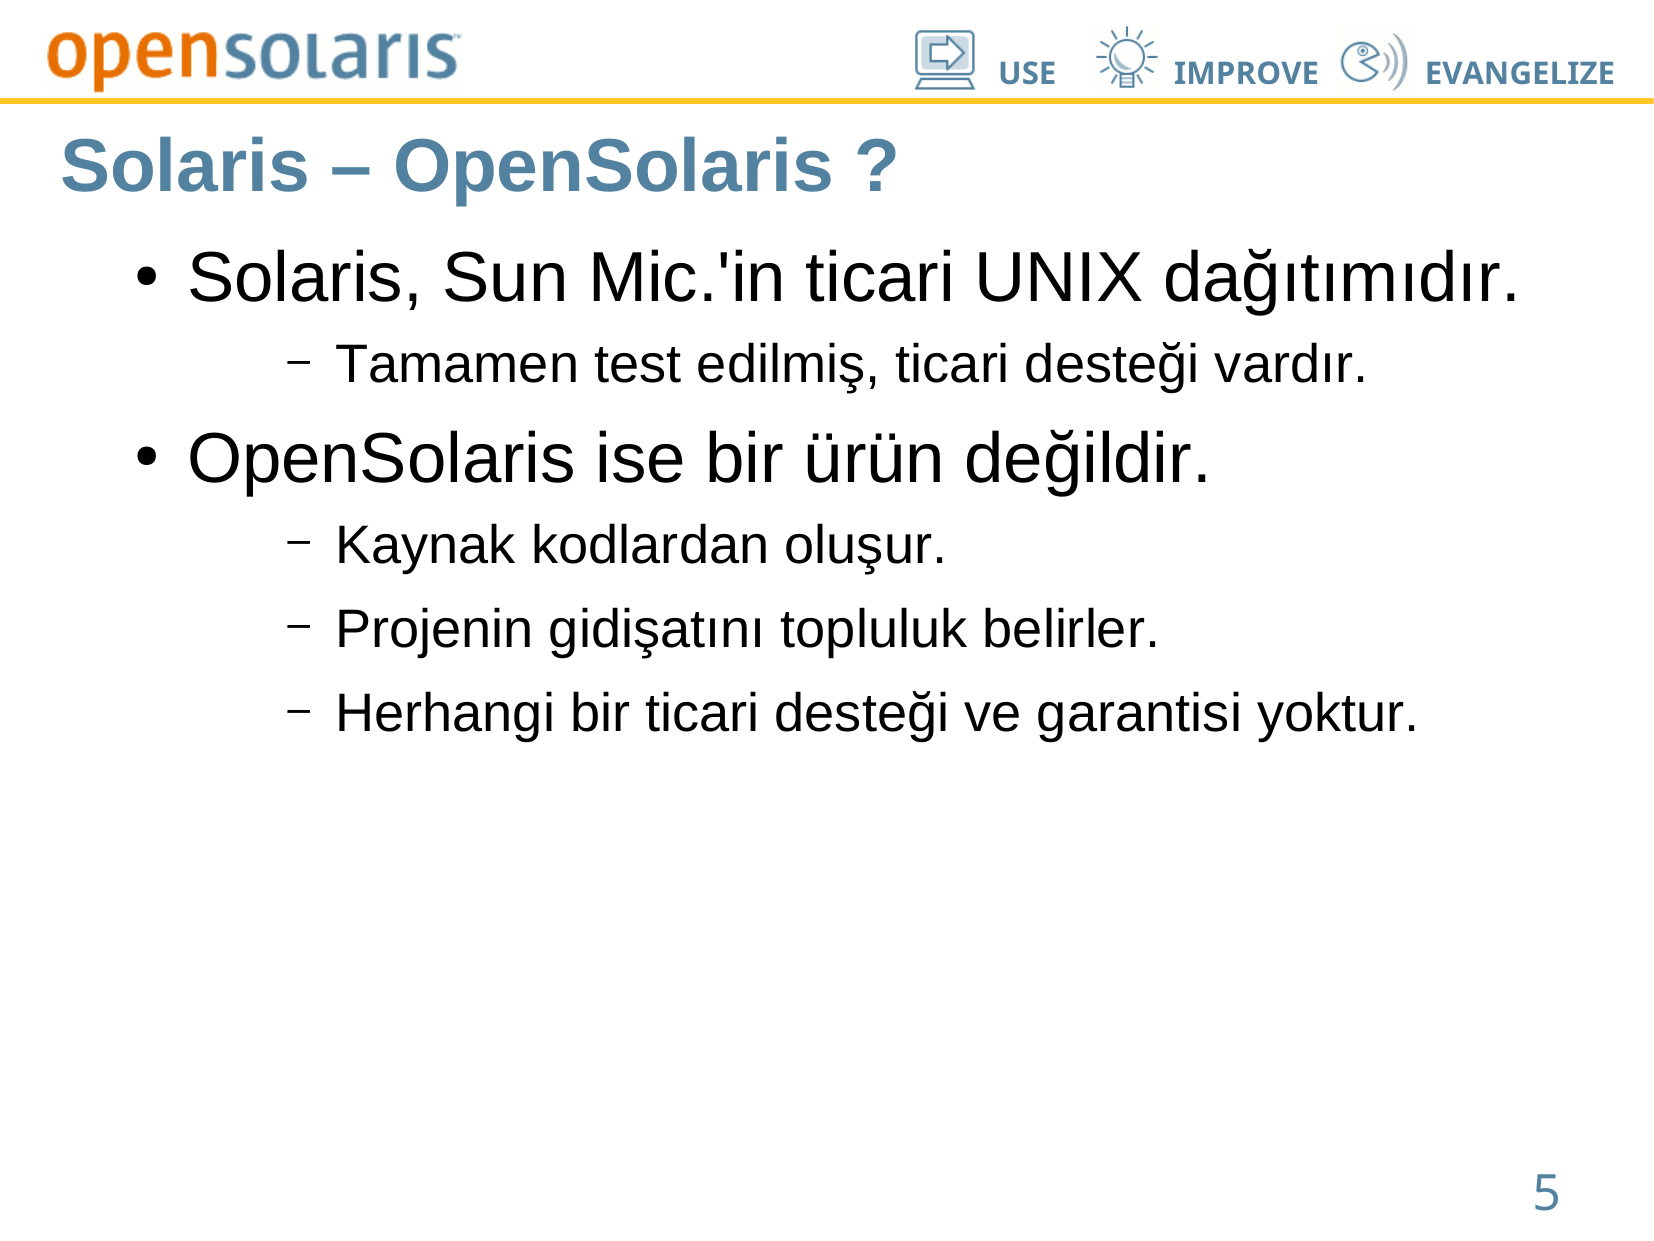

# Solaris – OpenSolaris ?
Solaris, Sun Mic.'in ticari UNIX dağıtımıdır.
Tamamen test edilmiş, ticari desteği vardır.
OpenSolaris ise bir ürün değildir.
Kaynak kodlardan oluşur.
Projenin gidişatını topluluk belirler.
Herhangi bir ticari desteği ve garantisi yoktur.